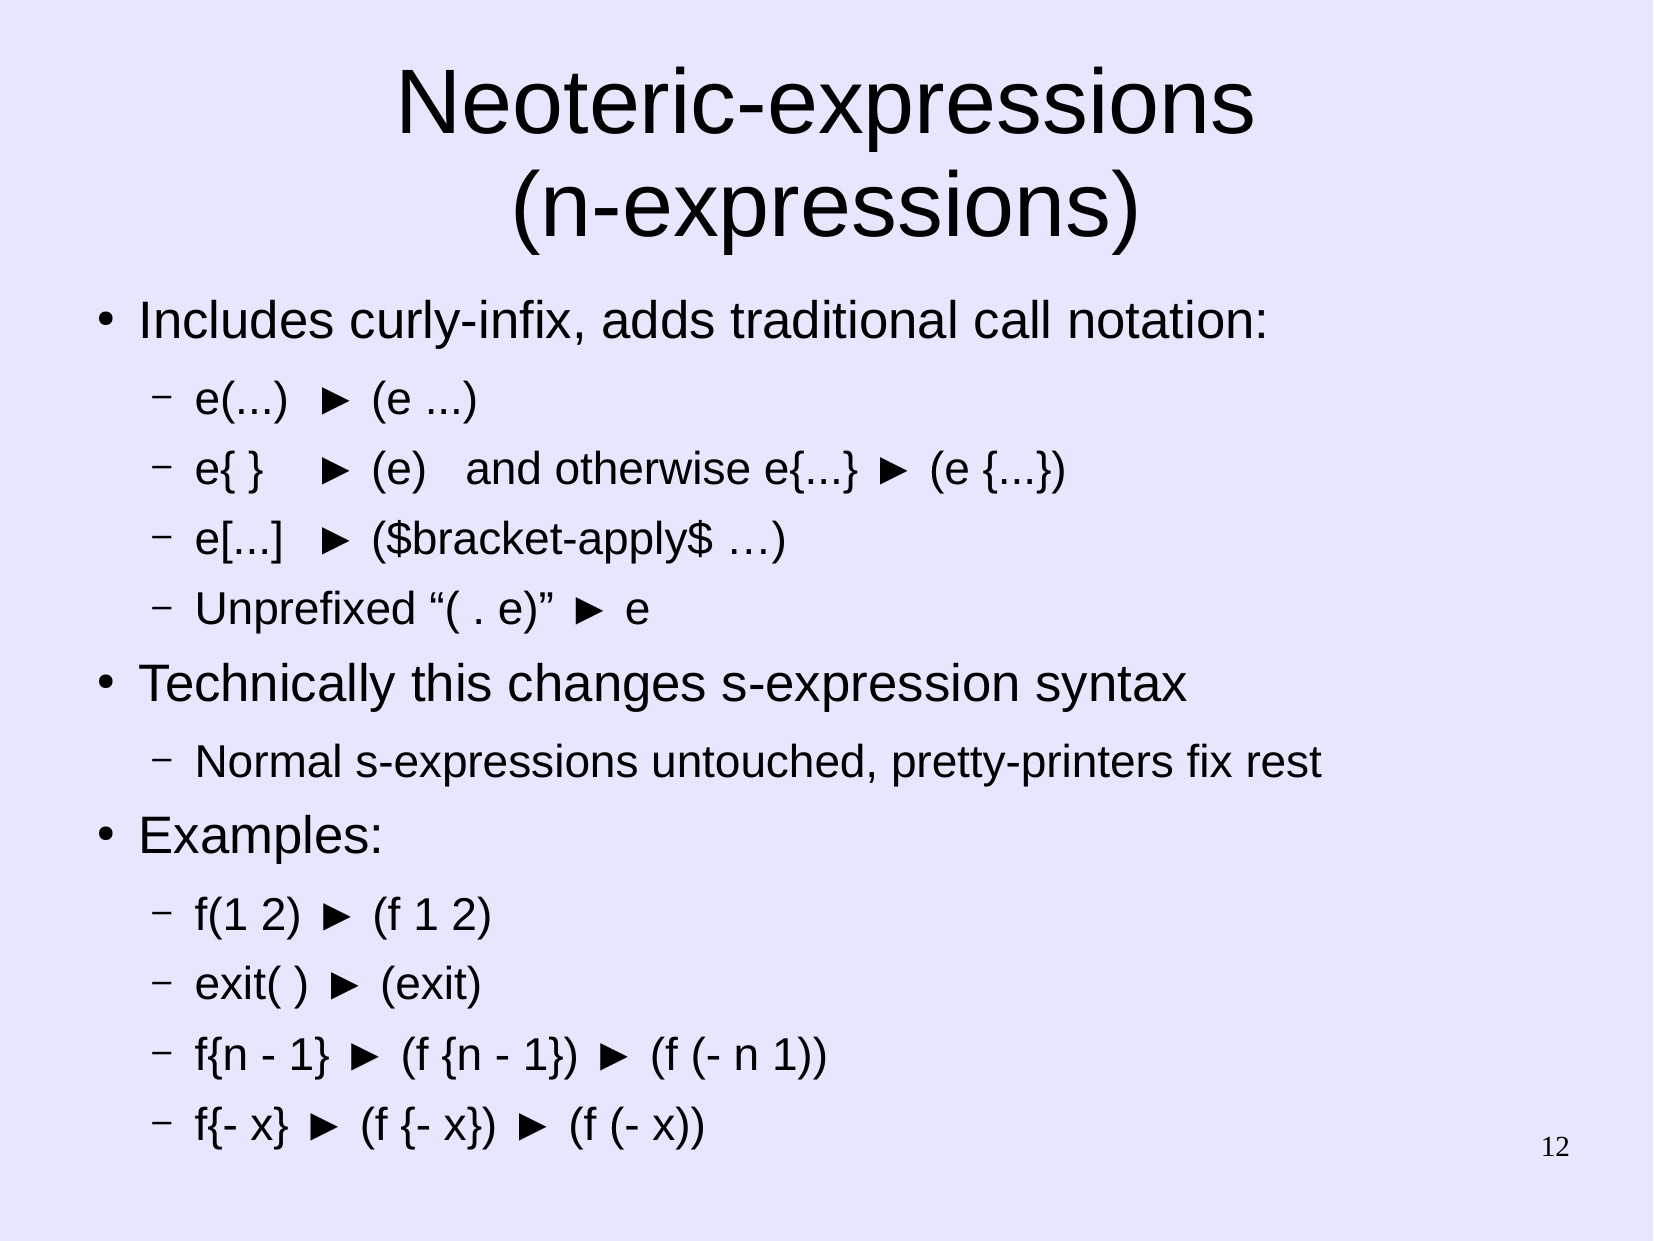

# Neoteric-expressions (n-expressions)
Includes curly-infix, adds traditional call notation:
e(...)	► (e ...)
e{ } 	► (e) and otherwise e{...} ► (e {...})
e[...]	► ($bracket-apply$ …)
Unprefixed “( . e)” ► e
Technically this changes s-expression syntax
Normal s-expressions untouched, pretty-printers fix rest
Examples:
f(1 2) ► (f 1 2)
exit( ) ► (exit)
f{n - 1} ► (f {n - 1}) ► (f (- n 1))
f{- x} ► (f {- x}) ► (f (- x))
12